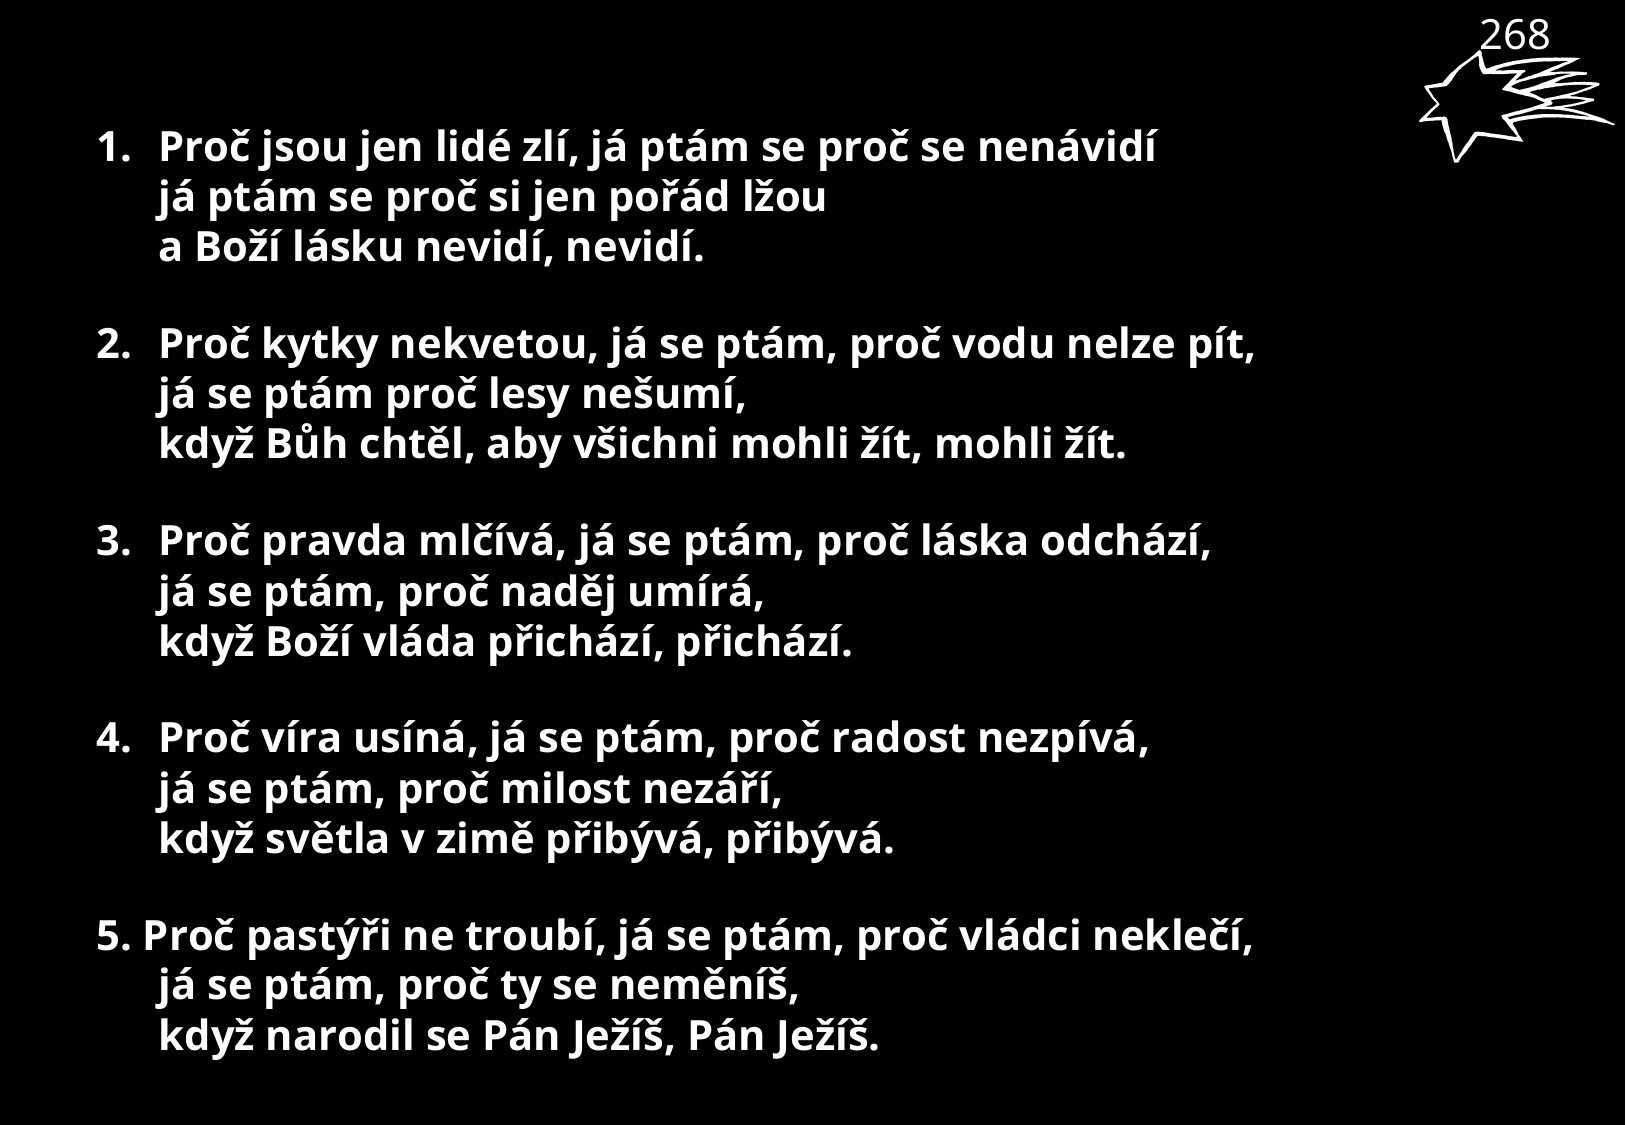

268
# Proč jsou jen lidé zlí, já ptám se proč se nenávidí já ptám se proč si jen pořád lžou a Boží lásku nevidí, nevidí.
Proč kytky nekvetou, já se ptám, proč vodu nelze pít,
já se ptám proč lesy nešumí,
když Bůh chtěl, aby všichni mohli žít, mohli žít.
3.	Proč pravda mlčívá, já se ptám, proč láska odchází,
já se ptám, proč naděj umírá,
když Boží vláda přichází, přichází.
Proč víra usíná, já se ptám, proč radost nezpívá,
já se ptám, proč milost nezáří,
když světla v zimě přibývá, přibývá.
5. Proč pastýři ne troubí, já se ptám, proč vládci neklečí,
já se ptám, proč ty se neměníš,
když narodil se Pán Ježíš, Pán Ježíš.